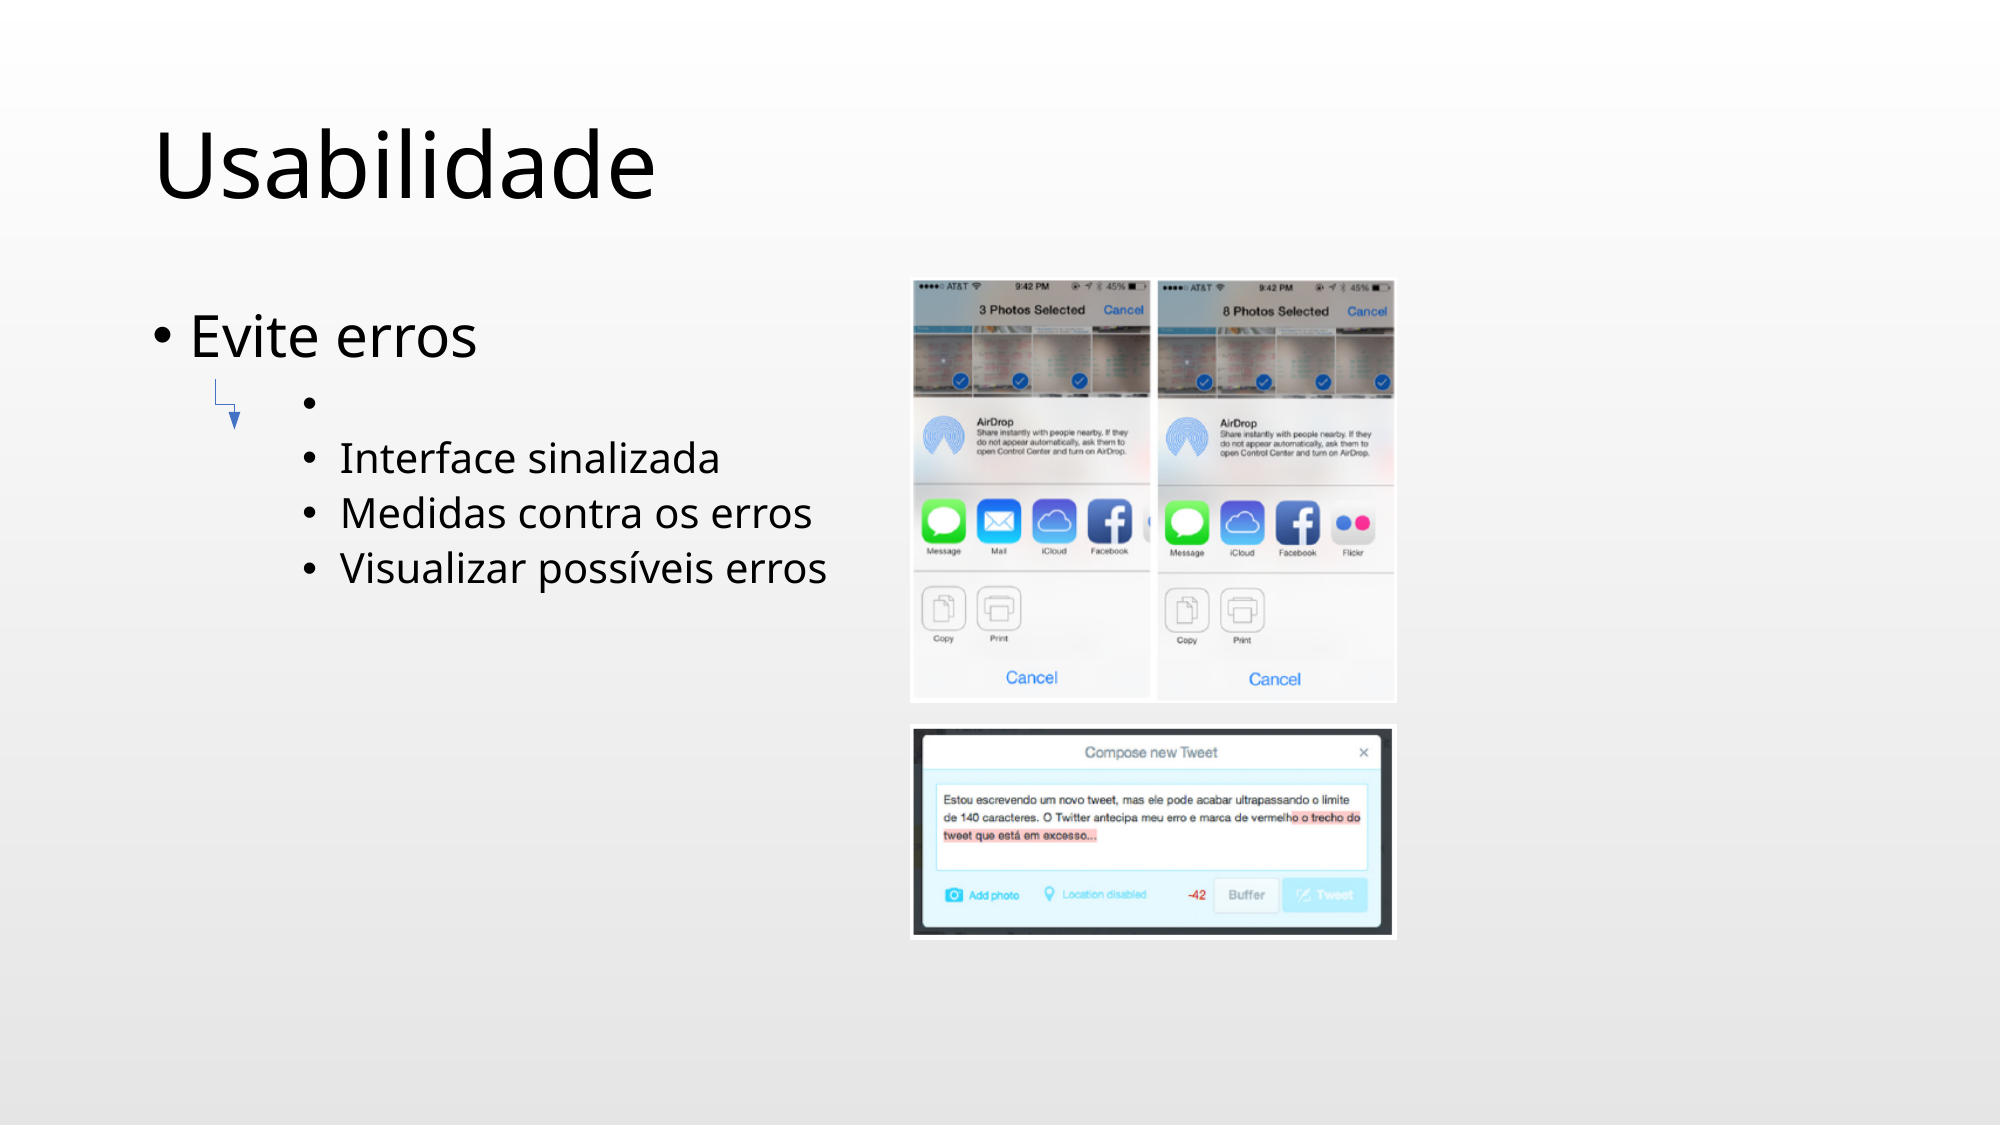

# Usabilidade
Evite erros
Interface sinalizada
Medidas contra os erros
Visualizar possíveis erros